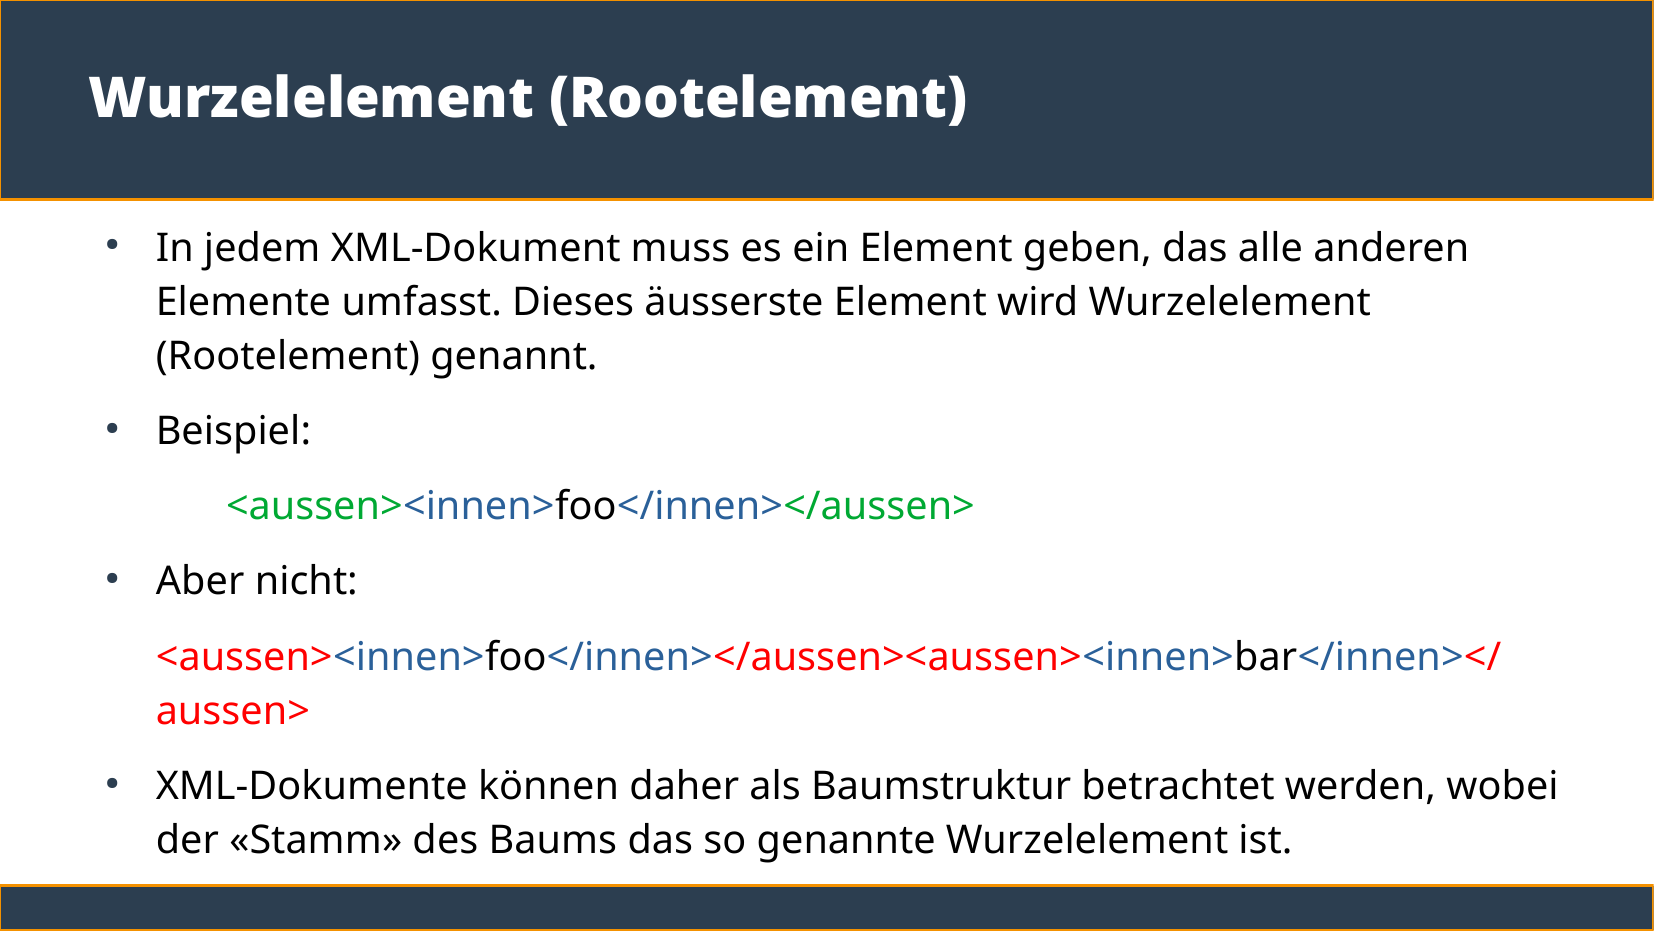

# Wurzelelement (Rootelement)
In jedem XML-Dokument muss es ein Element geben, das alle anderen Elemente umfasst. Dieses äusserste Element wird Wurzelelement (Rootelement) genannt.
Beispiel:
	<aussen><innen>foo</innen></aussen>
Aber nicht:
<aussen><innen>foo</innen></aussen><aussen><innen>bar</innen></aussen>
XML-Dokumente können daher als Baumstruktur betrachtet werden, wobei der «Stamm» des Baums das so genannte Wurzelelement ist.